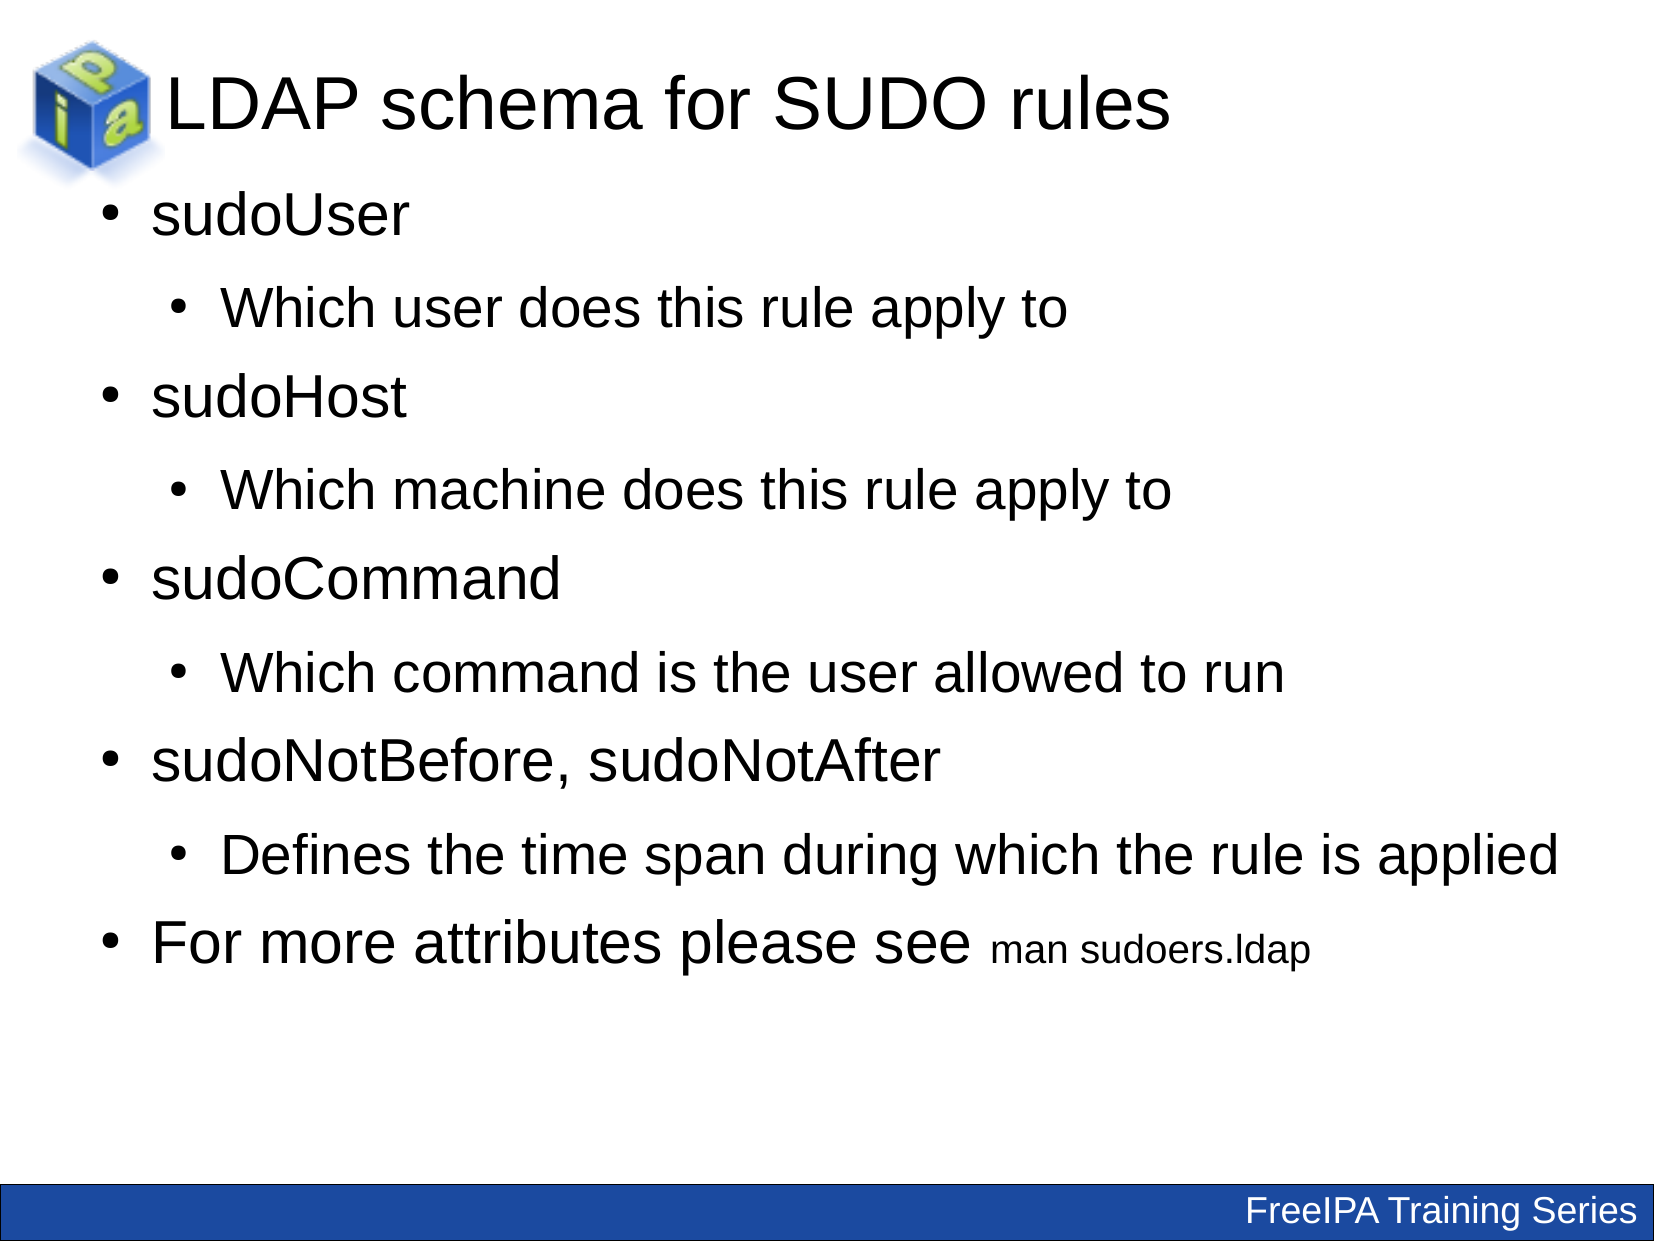

# LDAP schema for SUDO rules
sudoUser
Which user does this rule apply to
sudoHost
Which machine does this rule apply to
sudoCommand
Which command is the user allowed to run
sudoNotBefore, sudoNotAfter
Defines the time span during which the rule is applied
For more attributes please see man sudoers.ldap